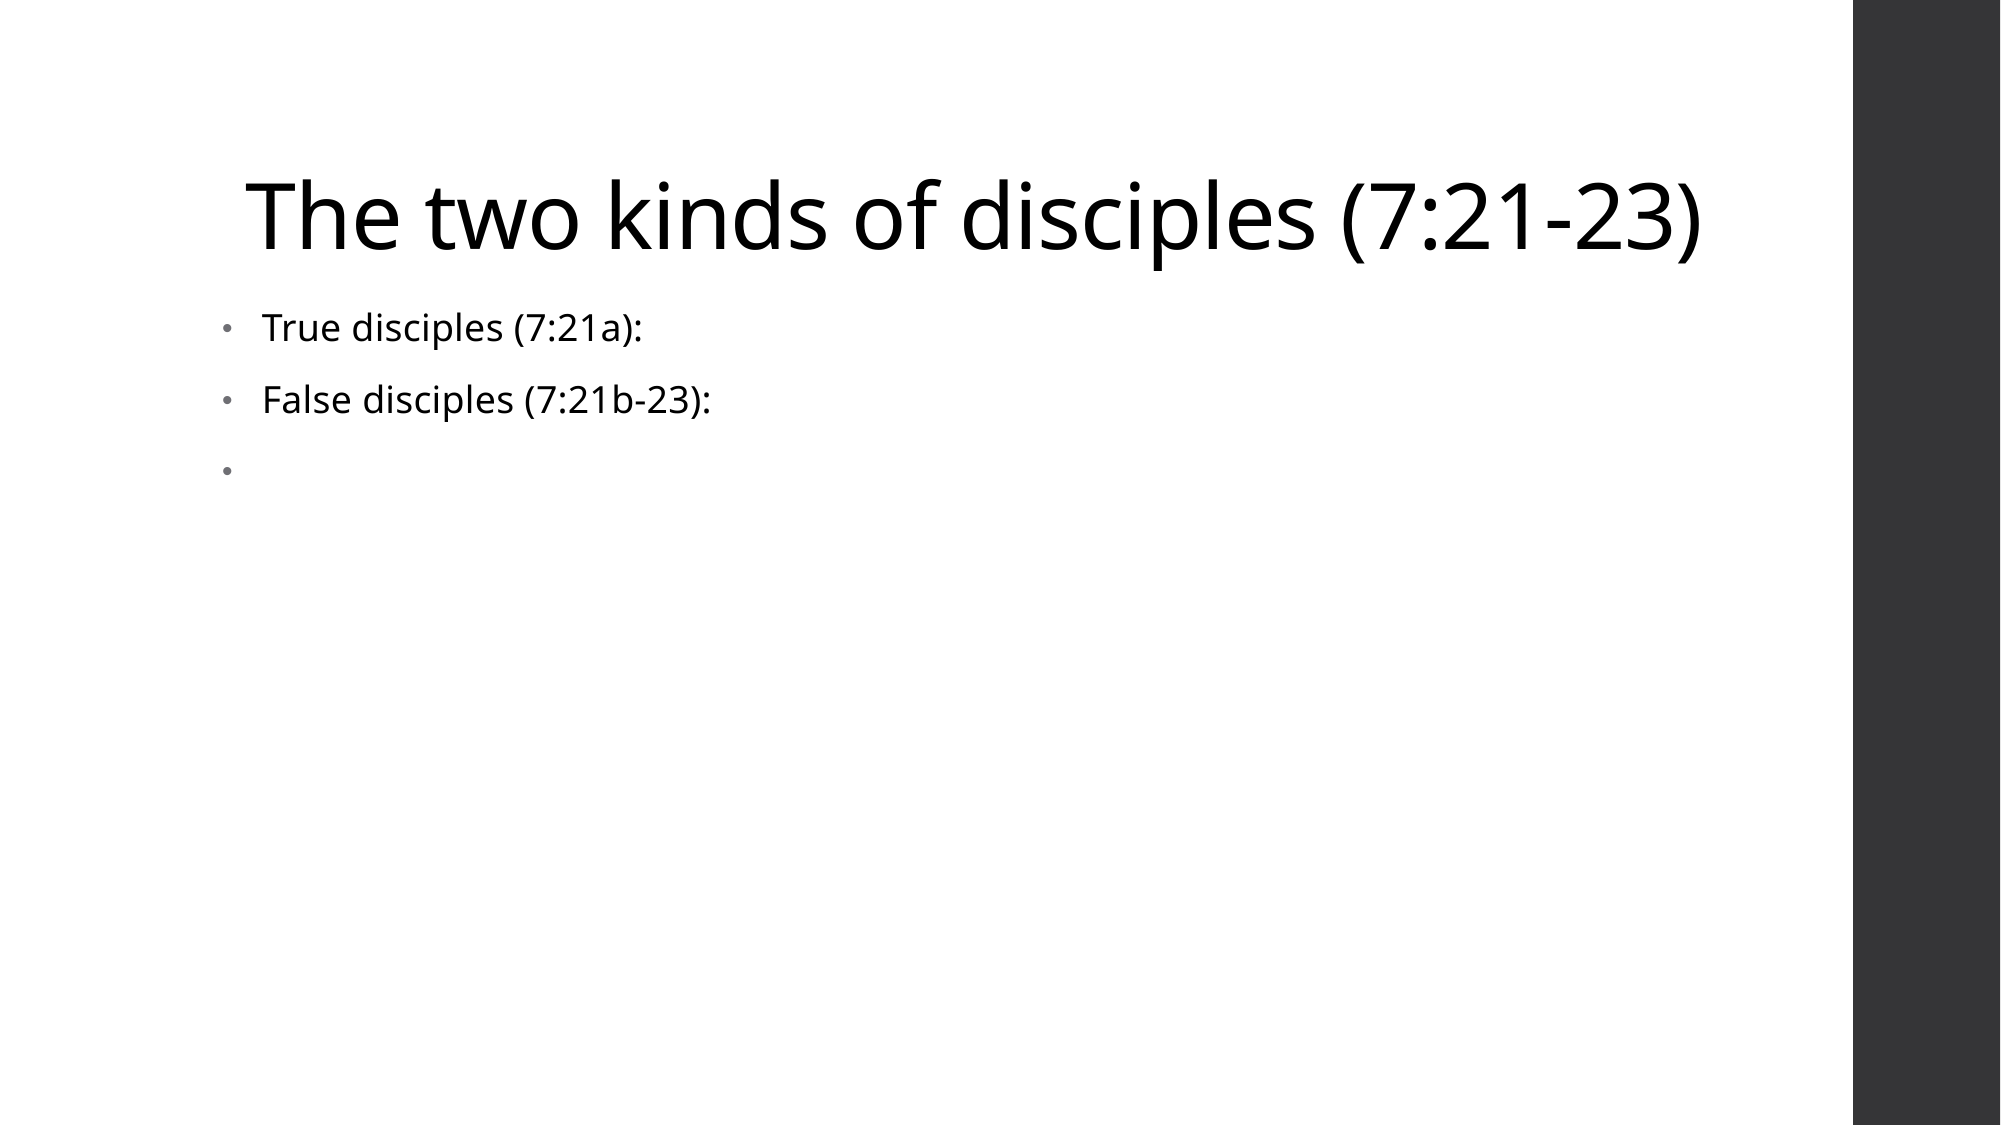

# The two kinds of disciples (7:21-23)
 True disciples (7:21a):
 False disciples (7:21b-23):